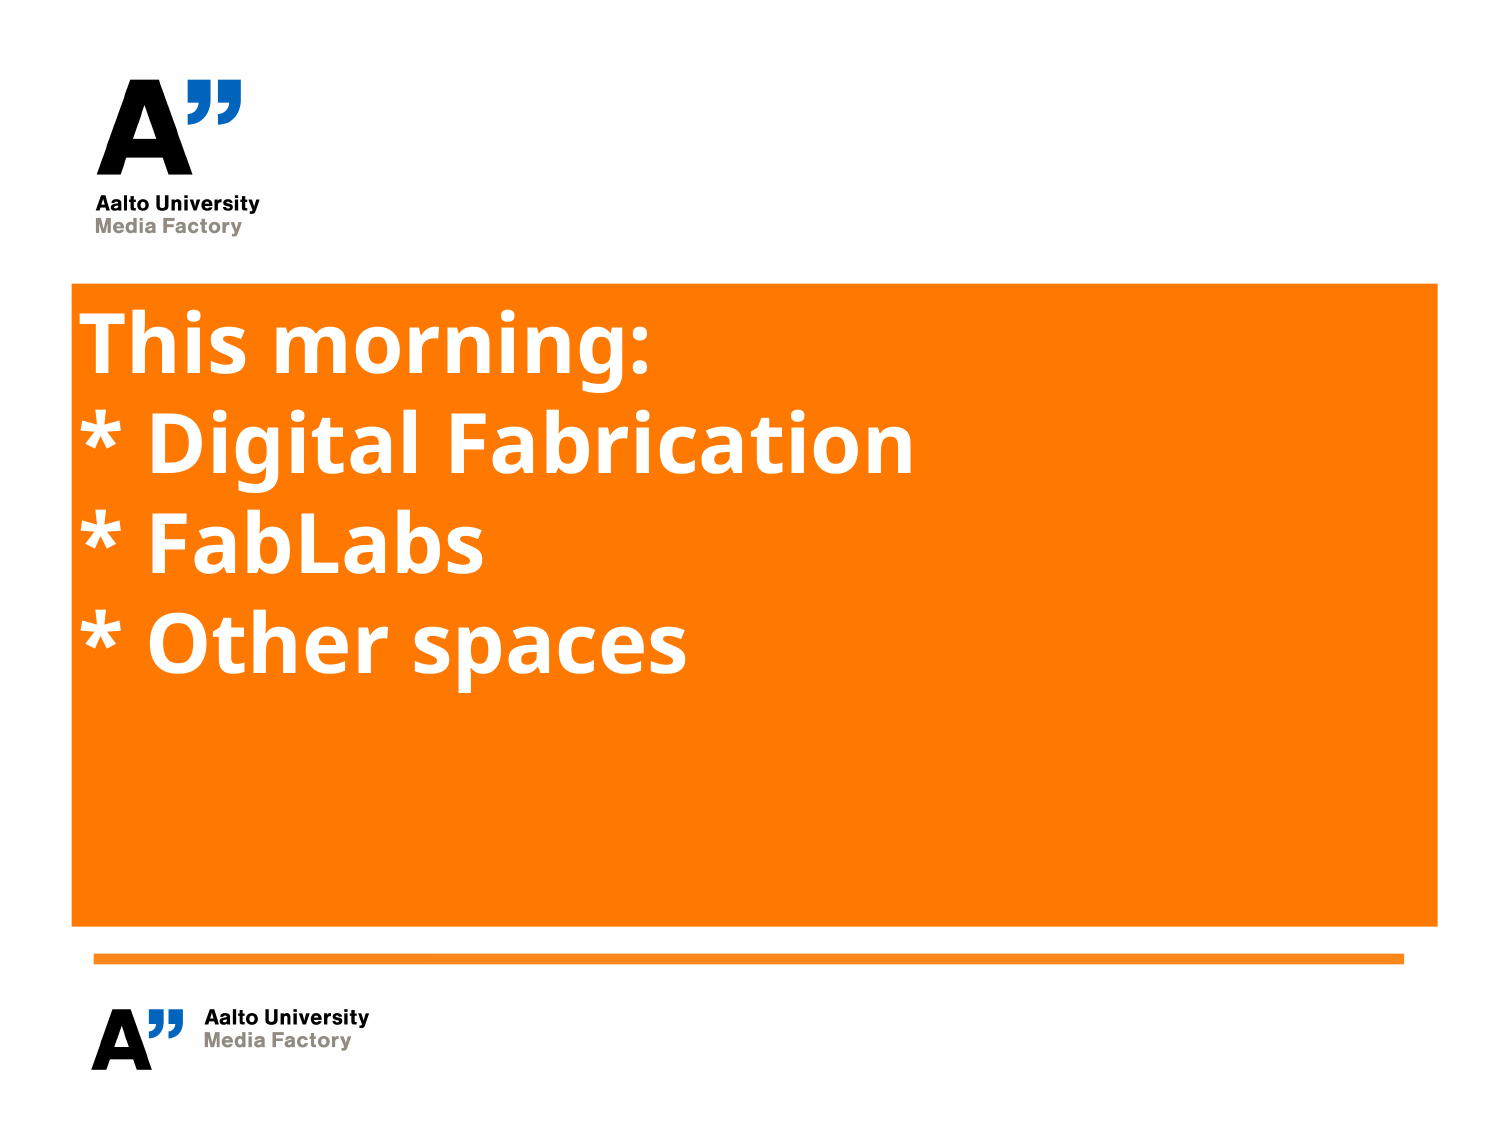

#
This morning:
* Digital Fabrication
* FabLabs
* Other spaces